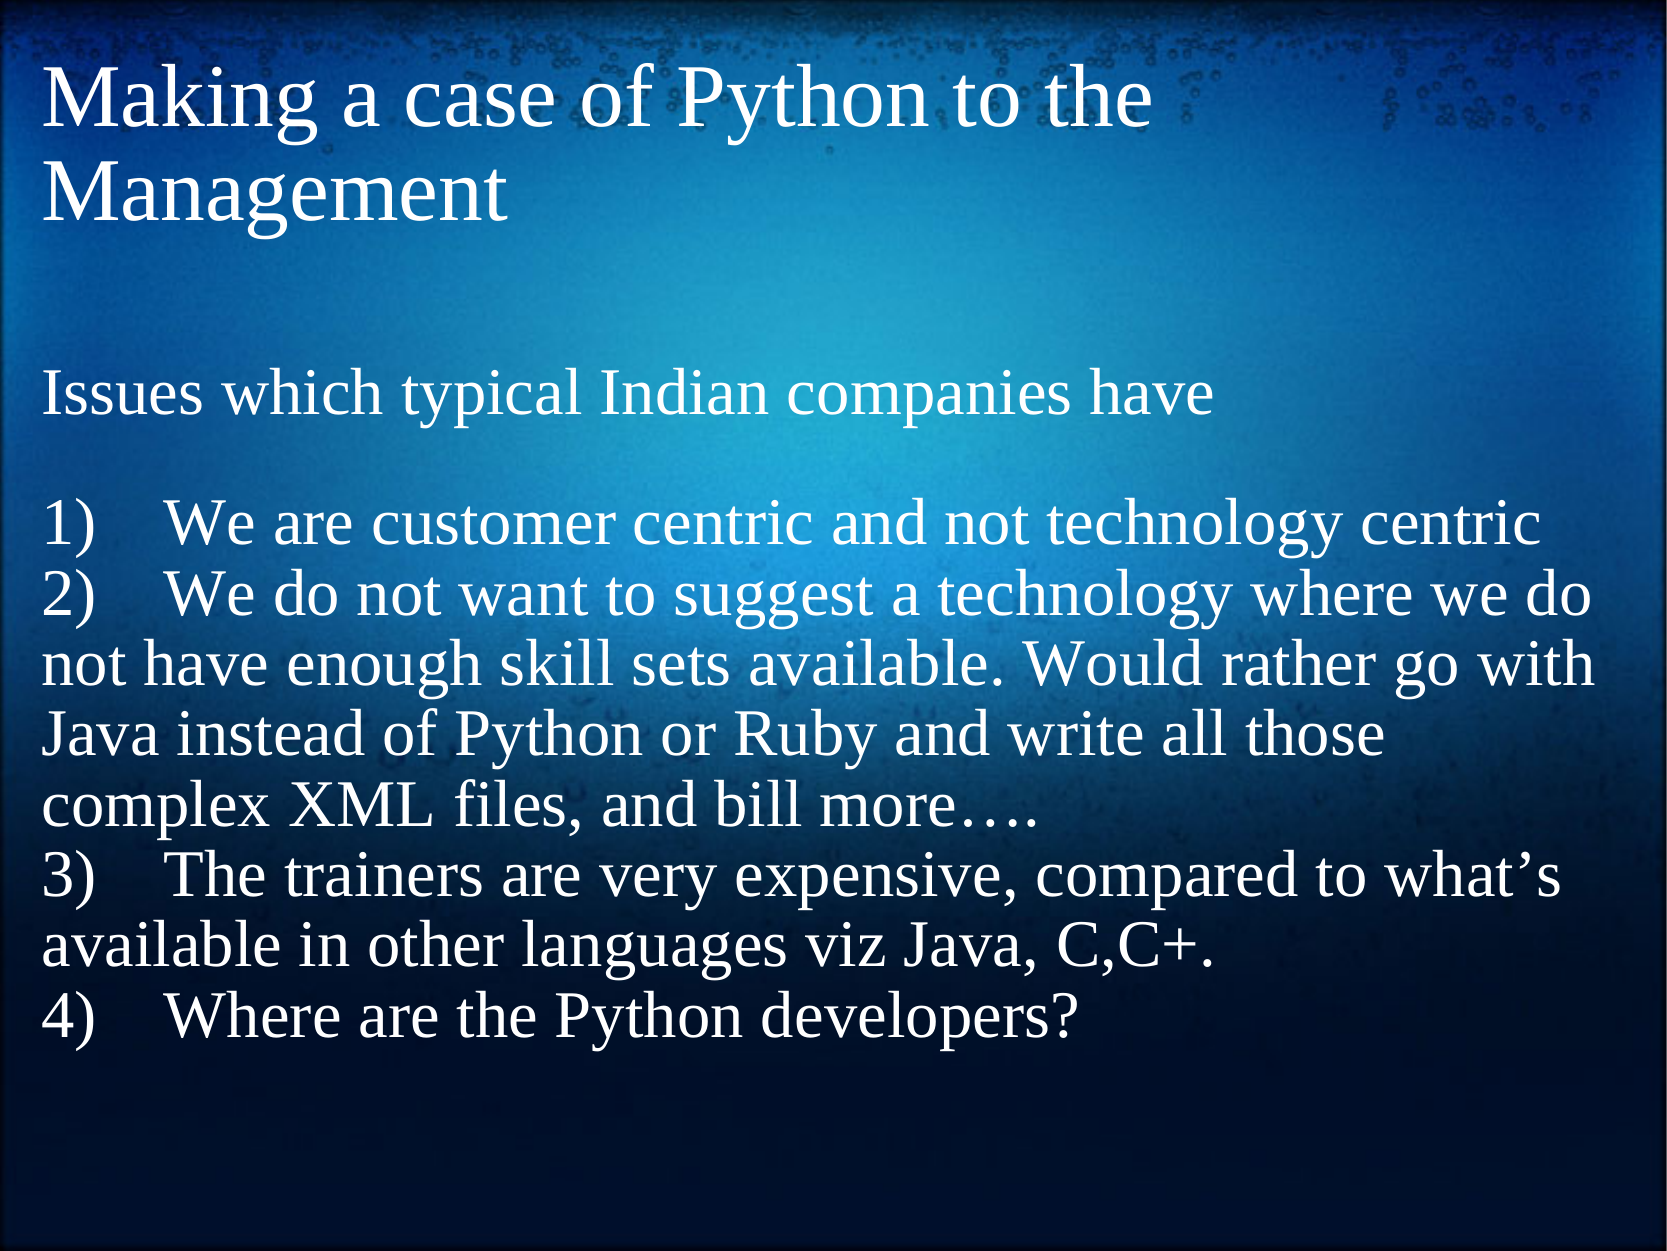

# Making a case of Python to the Management
Issues which typical Indian companies have
1)    We are customer centric and not technology centric
2)    We do not want to suggest a technology where we do not have enough skill sets available. Would rather go with Java instead of Python or Ruby and write all those complex XML files, and bill more….
3)    The trainers are very expensive, compared to what’s available in other languages viz Java, C,C+.
4)    Where are the Python developers?